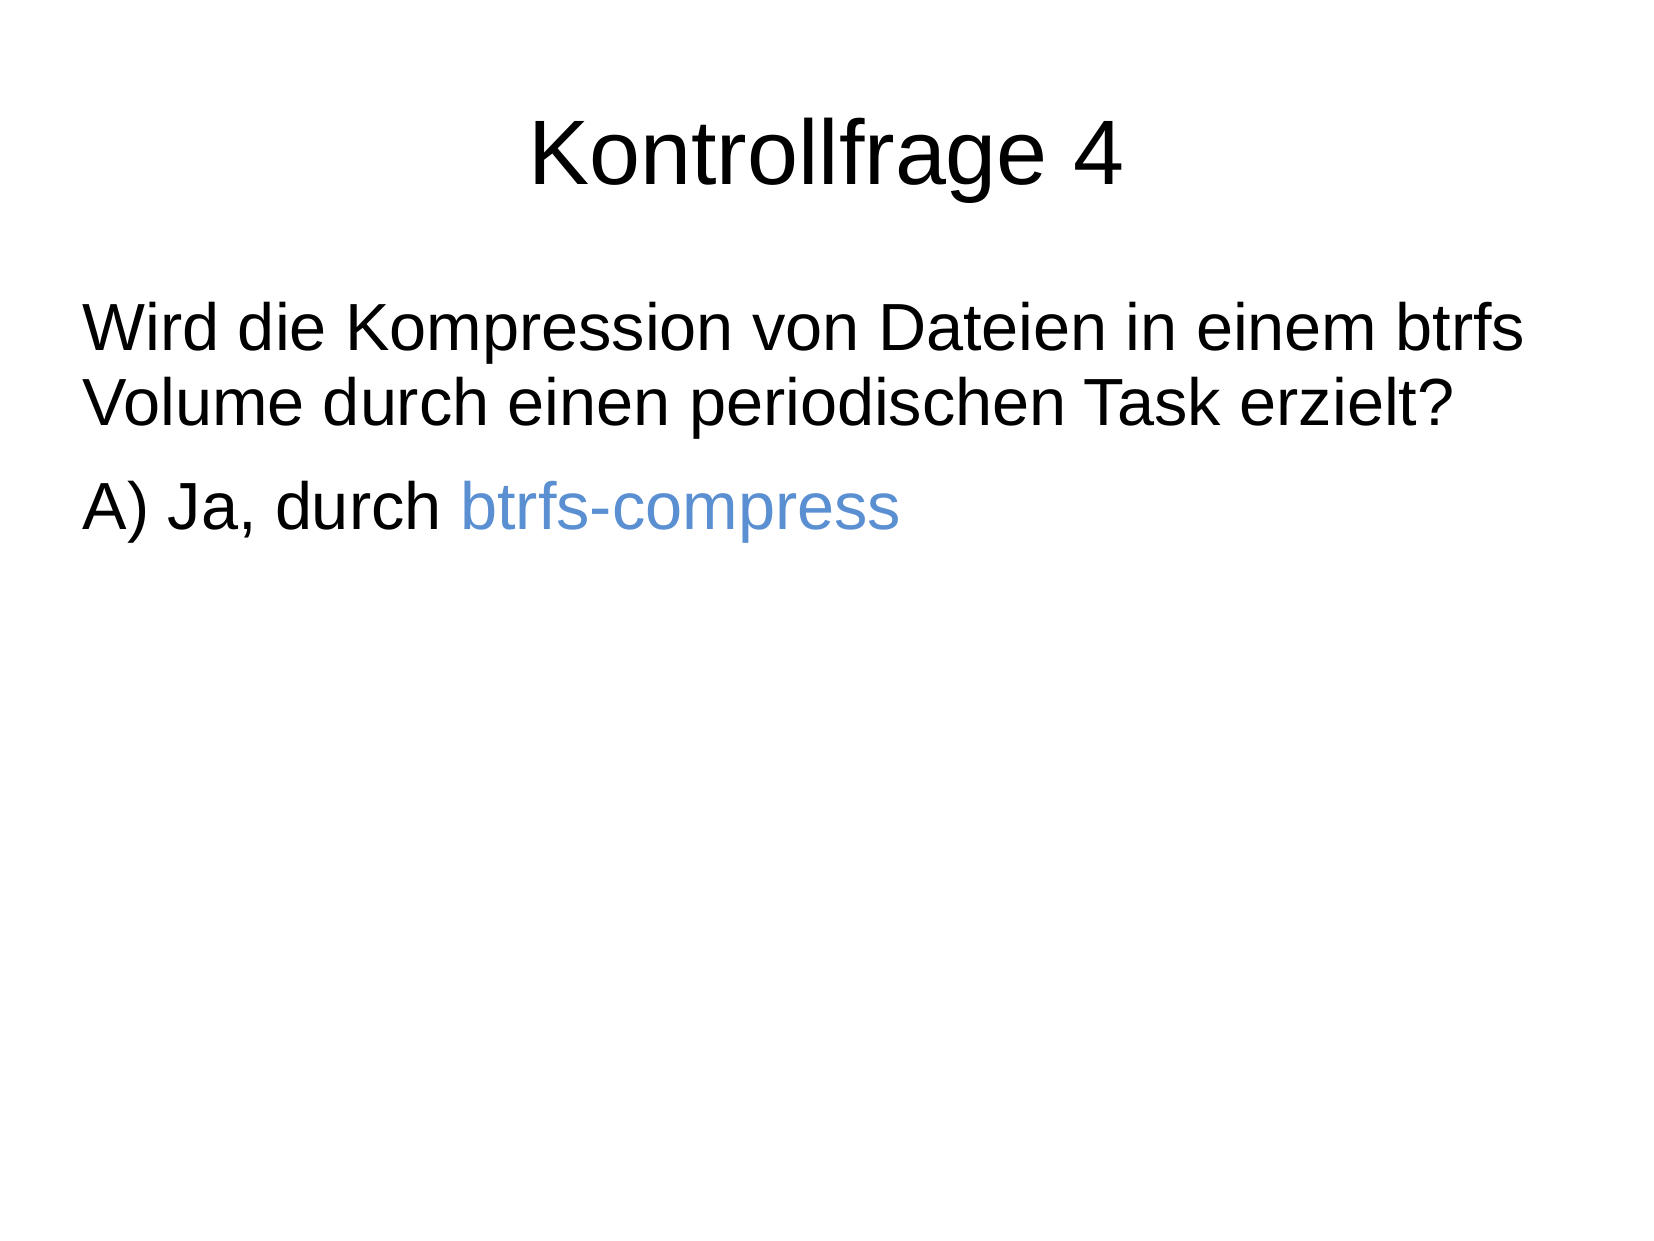

# Kontrollfrage 4
Wird die Kompression von Dateien in einem btrfs Volume durch einen periodischen Task erzielt?
A) Ja, durch btrfs-compress